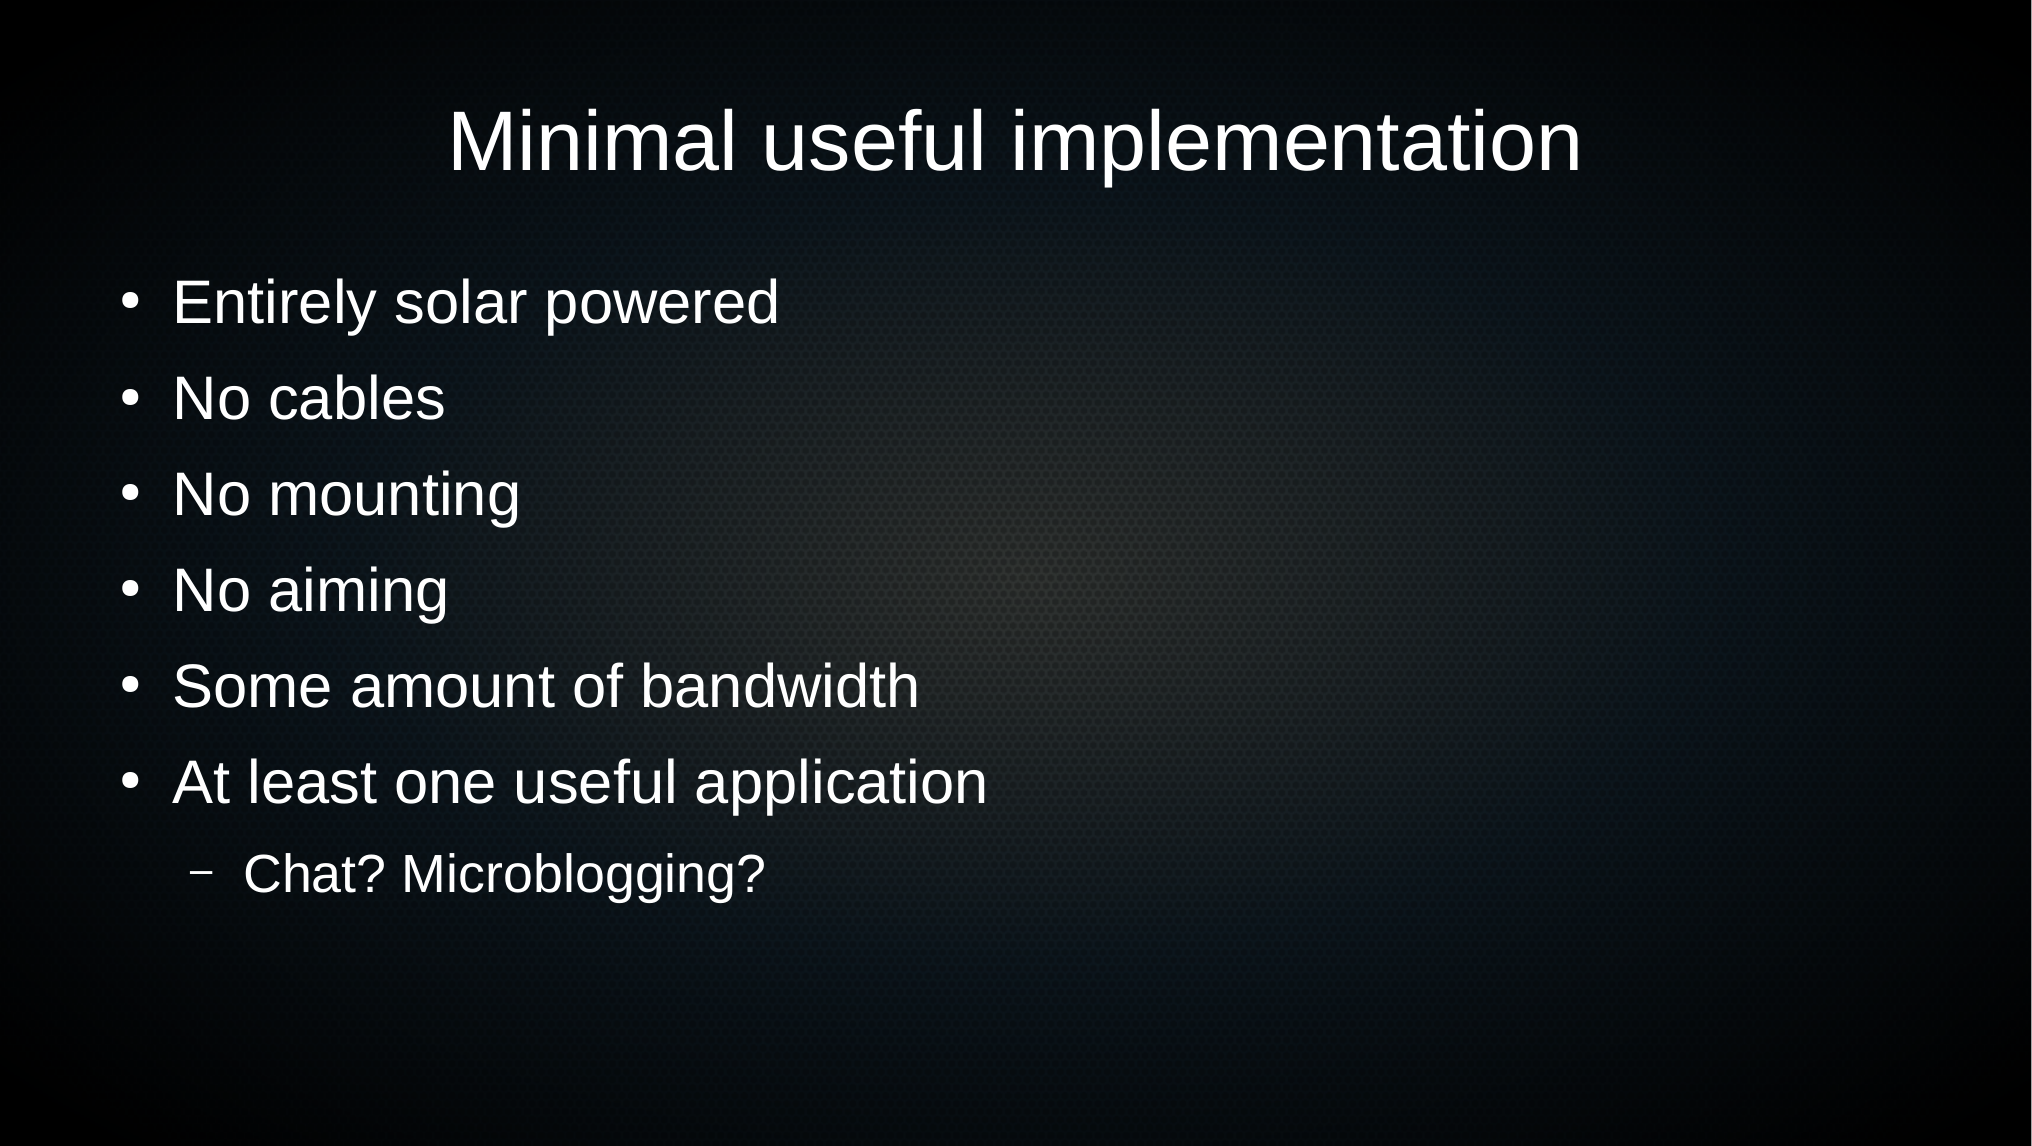

# Minimal useful implementation
Entirely solar powered
No cables
No mounting
No aiming
Some amount of bandwidth
At least one useful application
Chat? Microblogging?